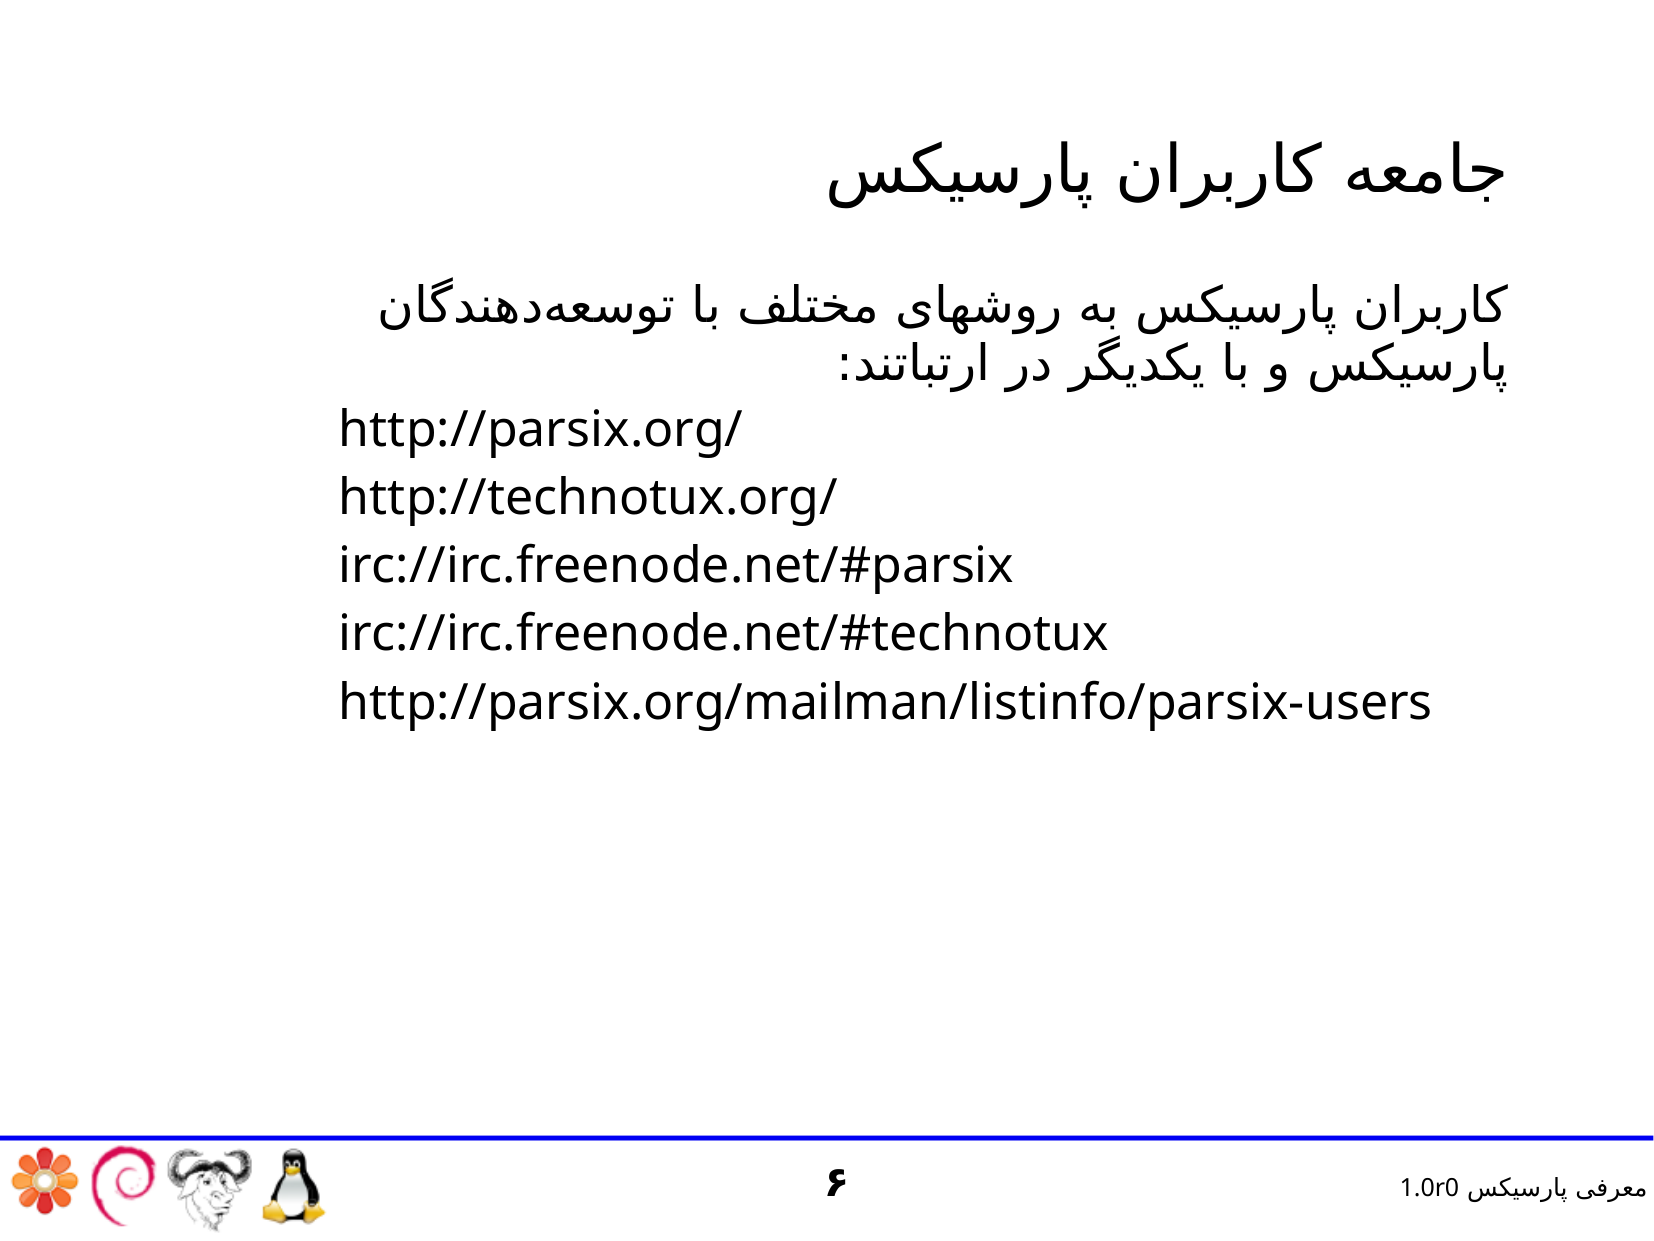

جامعه کاربران پارسیکس
کاربران پارسیکس به روشهای مختلف با توسعه‌دهندگان پارسیکس و با یکدیگر در ارتباتند:
http://parsix.org/
http://technotux.org/
irc://irc.freenode.net/#parsix
irc://irc.freenode.net/#technotux
http://parsix.org/mailman/listinfo/parsix-users
۶
معرفی پارسیکس 1.0r0